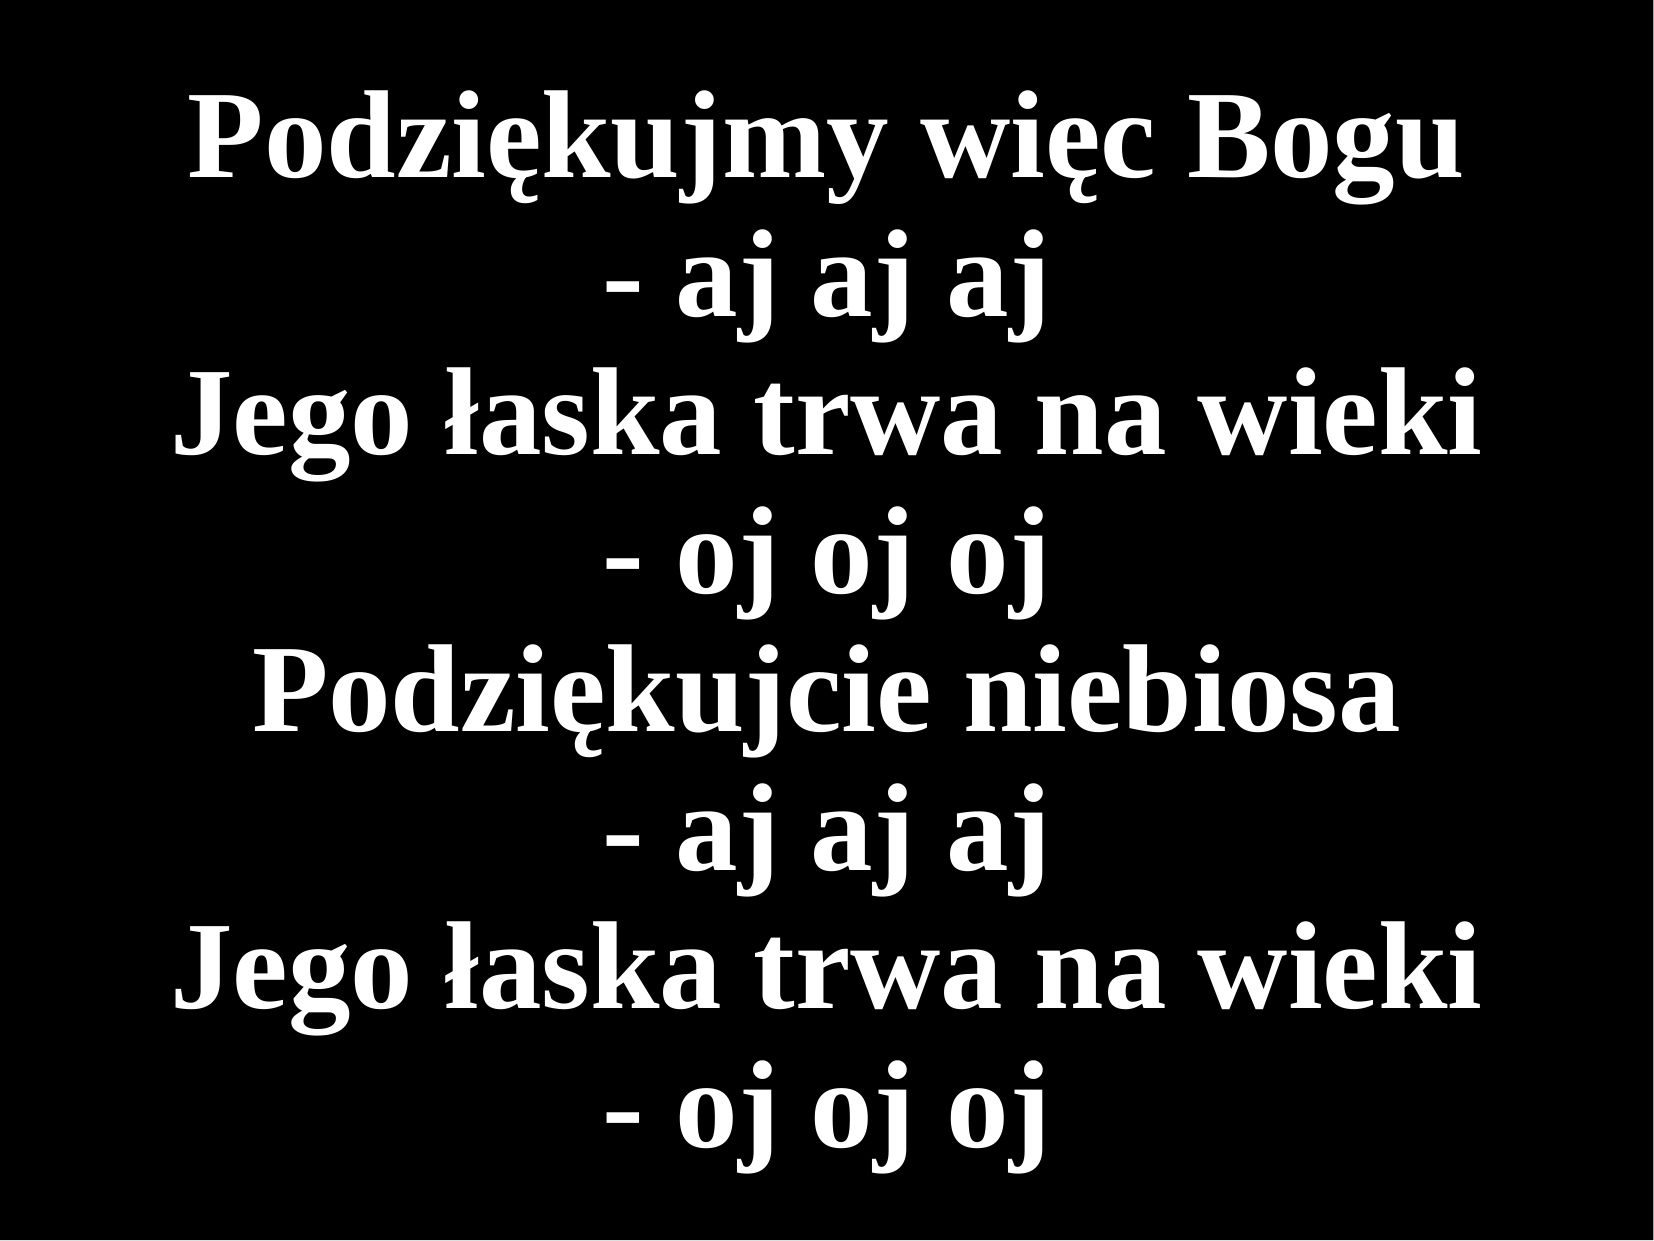

# Podziękujmy więc Bogu - aj aj aj Jego łaska trwa na wieki - oj oj oj Podziękujcie niebiosa - aj aj aj Jego łaska trwa na wieki - oj oj oj